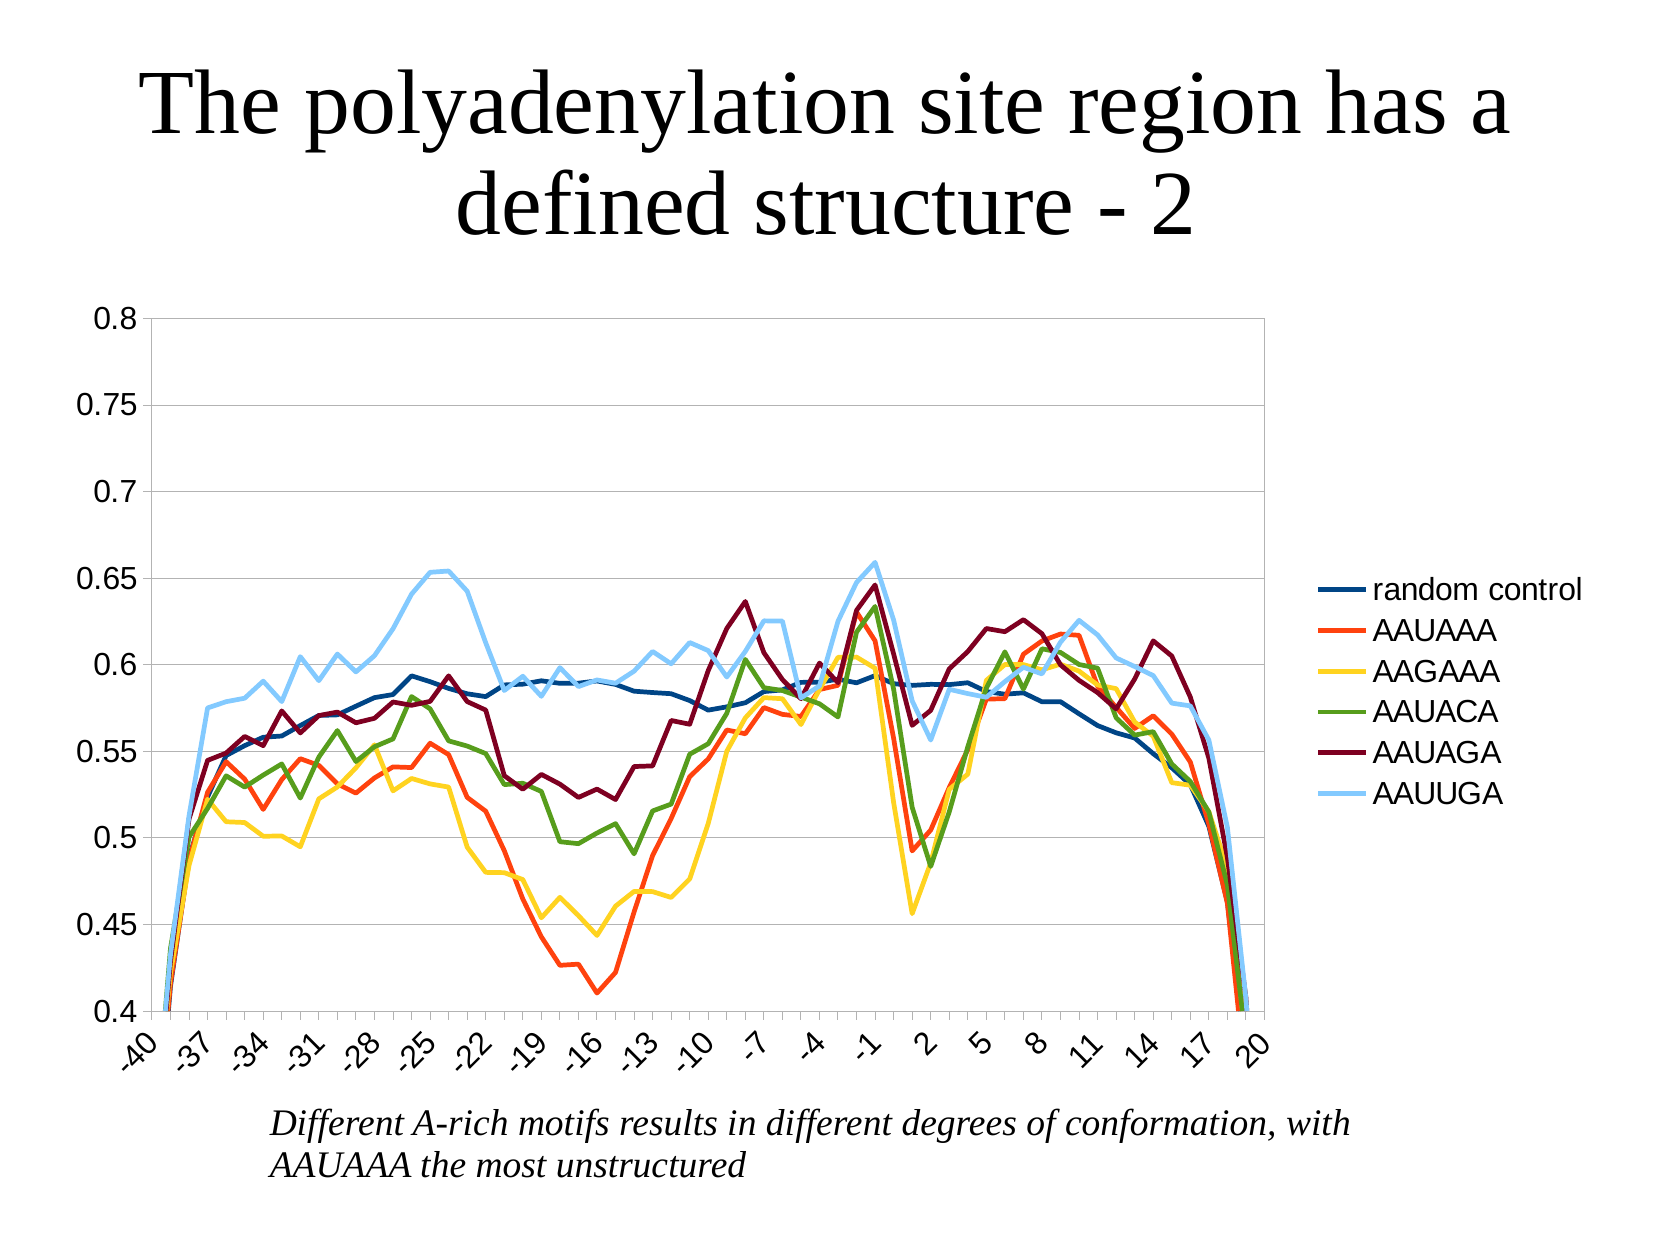

# The polyadenylation site region has a defined structure - 2
### Chart
| Category | random control | AAUAAA | AAGAAA | AAUACA | AAUAGA | AAUUGA |
|---|---|---|---|---|---|---|
| -40 | 0.287275 | 0.299545 | 0.311616 | 0.30596 | 0.304958 | 0.312155 |
| -39 | 0.41435 | 0.415905 | 0.422124 | 0.436061 | 0.428639 | 0.43261 |
| -38 | 0.488477 | 0.486871 | 0.484087 | 0.500442 | 0.510882 | 0.512812 |
| -37 | 0.523611 | 0.52629 | 0.522278 | 0.516978 | 0.544702 | 0.575019 |
| -36 | 0.547512 | 0.543971 | 0.509271 | 0.535816 | 0.548956 | 0.578604 |
| -35 | 0.553253 | 0.533893 | 0.508851 | 0.52932 | 0.558564 | 0.580628 |
| -34 | 0.558078 | 0.516411 | 0.500926 | 0.536218 | 0.553218 | 0.590531 |
| -33 | 0.558798 | 0.533648 | 0.501078 | 0.542686 | 0.573298 | 0.578669 |
| -32 | 0.564845 | 0.545724 | 0.494836 | 0.522952 | 0.560576 | 0.60466 |
| -31 | 0.570662 | 0.541816 | 0.522509 | 0.546621 | 0.570602 | 0.590777 |
| -30 | 0.571003 | 0.531196 | 0.529381 | 0.561935 | 0.572612 | 0.606158 |
| -29 | 0.576022 | 0.525833 | 0.540405 | 0.544058 | 0.566426 | 0.59588 |
| -28 | 0.580981 | 0.534605 | 0.553726 | 0.552606 | 0.569037 | 0.605218 |
| -27 | 0.582738 | 0.540964 | 0.527134 | 0.557119 | 0.578439 | 0.620758 |
| -26 | 0.593578 | 0.540602 | 0.534299 | 0.58157 | 0.576546 | 0.640751 |
| -25 | 0.590208 | 0.554638 | 0.531131 | 0.574498 | 0.578775 | 0.653378 |
| -24 | 0.586339 | 0.548073 | 0.529295 | 0.556013 | 0.593588 | 0.654119 |
| -23 | 0.583173 | 0.523383 | 0.494635 | 0.552992 | 0.578675 | 0.642453 |
| -22 | 0.581549 | 0.515385 | 0.480044 | 0.548629 | 0.57378 | 0.612662 |
| -21 | 0.588332 | 0.492609 | 0.479886 | 0.530739 | 0.535936 | 0.585098 |
| -20 | 0.588763 | 0.464662 | 0.475897 | 0.531523 | 0.528057 | 0.593335 |
| -19 | 0.590727 | 0.44281 | 0.453849 | 0.526787 | 0.53664 | 0.581711 |
| -18 | 0.589249 | 0.426391 | 0.465648 | 0.497754 | 0.531003 | 0.598279 |
| -17 | 0.589368 | 0.427072 | 0.455086 | 0.49663 | 0.523328 | 0.587369 |
| -16 | 0.590614 | 0.410336 | 0.443639 | 0.502779 | 0.52813 | 0.591216 |
| -15 | 0.588646 | 0.422289 | 0.46054 | 0.508182 | 0.522112 | 0.589338 |
| -14 | 0.584725 | 0.457161 | 0.469045 | 0.490756 | 0.541164 | 0.596281 |
| -13 | 0.583911 | 0.489786 | 0.468954 | 0.515529 | 0.541533 | 0.607676 |
| -12 | 0.583233 | 0.511176 | 0.465557 | 0.519488 | 0.567784 | 0.600535 |
| -11 | 0.579257 | 0.535321 | 0.476285 | 0.548281 | 0.565593 | 0.612837 |
| -10 | 0.573747 | 0.545559 | 0.508317 | 0.55432 | 0.596644 | 0.608154 |
| -9 | 0.575649 | 0.562267 | 0.55002 | 0.571882 | 0.620942 | 0.592894 |
| -8 | 0.577991 | 0.560096 | 0.569282 | 0.603078 | 0.636536 | 0.607719 |
| -7 | 0.584494 | 0.575235 | 0.58096 | 0.586721 | 0.606963 | 0.625332 |
| -6 | 0.58546 | 0.571284 | 0.580333 | 0.585112 | 0.591442 | 0.62519 |
| -5 | 0.589787 | 0.570095 | 0.565419 | 0.581273 | 0.580314 | 0.580797 |
| -4 | 0.589918 | 0.585667 | 0.585813 | 0.577375 | 0.600967 | 0.587795 |
| -3 | 0.591633 | 0.588089 | 0.604279 | 0.569791 | 0.589647 | 0.625086 |
| -2 | 0.589548 | 0.630447 | 0.604394 | 0.618819 | 0.631371 | 0.647521 |
| -1 | 0.593678 | 0.613762 | 0.597978 | 0.633656 | 0.646059 | 0.659098 |
| 0 | 0.589037 | 0.557466 | 0.520413 | 0.585931 | 0.606204 | 0.625802 |
| 1 | 0.588065 | 0.49244 | 0.456197 | 0.517638 | 0.564934 | 0.57914 |
| 2 | 0.588681 | 0.504484 | 0.485533 | 0.483486 | 0.573591 | 0.556443 |
| 3 | 0.588498 | 0.529069 | 0.528003 | 0.515001 | 0.597614 | 0.585812 |
| 4 | 0.5896 | 0.550869 | 0.536772 | 0.552549 | 0.607607 | 0.583285 |
| 5 | 0.584514 | 0.580113 | 0.590963 | 0.58641 | 0.620905 | 0.58119 |
| 6 | 0.582935 | 0.580355 | 0.600114 | 0.607422 | 0.619055 | 0.590249 |
| 7 | 0.583733 | 0.606065 | 0.600076 | 0.585923 | 0.626018 | 0.598529 |
| 8 | 0.578576 | 0.613756 | 0.597066 | 0.609215 | 0.617901 | 0.594695 |
| 9 | 0.578622 | 0.617718 | 0.600308 | 0.607082 | 0.599941 | 0.613024 |
| 10 | 0.571628 | 0.616969 | 0.596321 | 0.60014 | 0.590973 | 0.625636 |
| 11 | 0.56484 | 0.587595 | 0.588295 | 0.598013 | 0.583853 | 0.617231 |
| 12 | 0.560653 | 0.575355 | 0.586199 | 0.569313 | 0.574444 | 0.603921 |
| 13 | 0.557627 | 0.563176 | 0.56687 | 0.559305 | 0.591742 | 0.598927 |
| 14 | 0.548589 | 0.570505 | 0.558716 | 0.561333 | 0.613771 | 0.593732 |
| 15 | 0.540488 | 0.559881 | 0.53185 | 0.54266 | 0.605059 | 0.577802 |
| 16 | 0.530656 | 0.543795 | 0.530391 | 0.532549 | 0.581295 | 0.576191 |
| 17 | 0.506658 | 0.507943 | 0.515072 | 0.514913 | 0.546007 | 0.556435 |
| 18 | 0.46296 | 0.462079 | 0.482505 | 0.472657 | 0.488542 | 0.505983 |
| 19 | 0.37285 | 0.357895 | 0.380952 | 0.382388 | 0.407613 | 0.406929 |
| 20 | 0.226196 | 0.216417 | 0.210694 | 0.219838 | 0.238442 | 0.253699 |Different A-rich motifs results in different degrees of conformation, with
AAUAAA the most unstructured